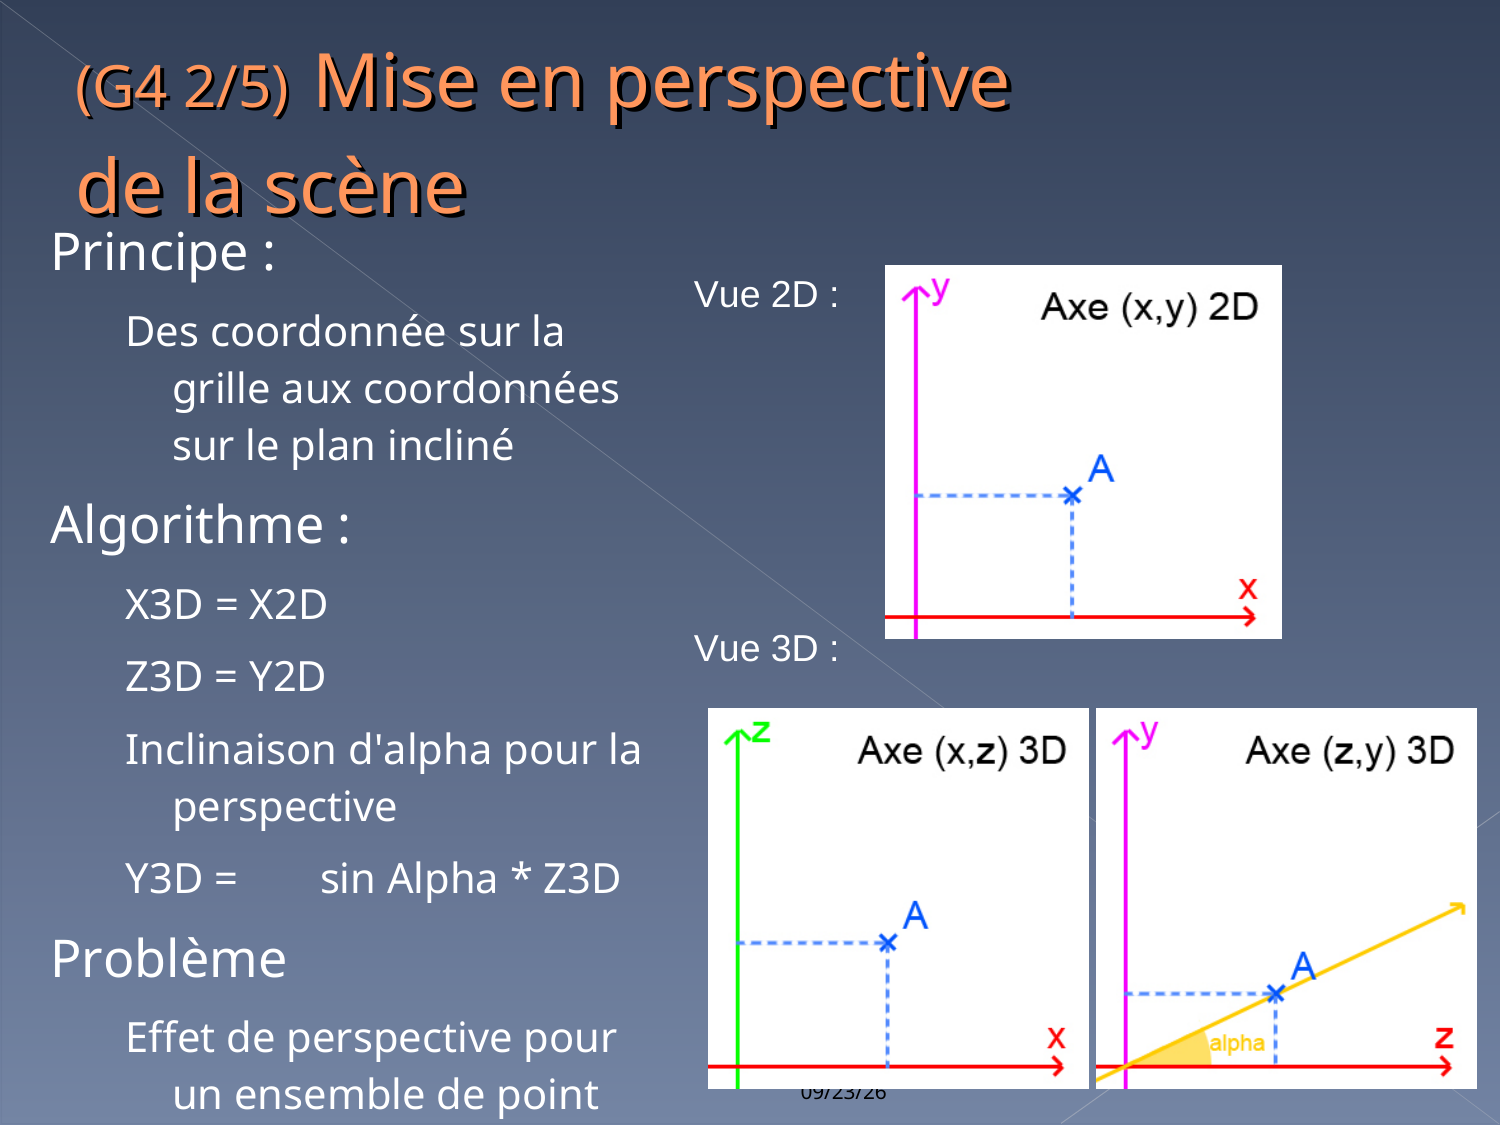

# (G4 2/5) Mise en perspective de la scène
Principe :
Des coordonnée sur la grille aux coordonnées sur le plan incliné
Algorithme :
X3D = X2D
Z3D = Y2D
Inclinaison d'alpha pour la perspective
Y3D = 	sin Alpha * Z3D
Problème
Effet de perspective pour un ensemble de point
Vue 2D :
Vue 3D :